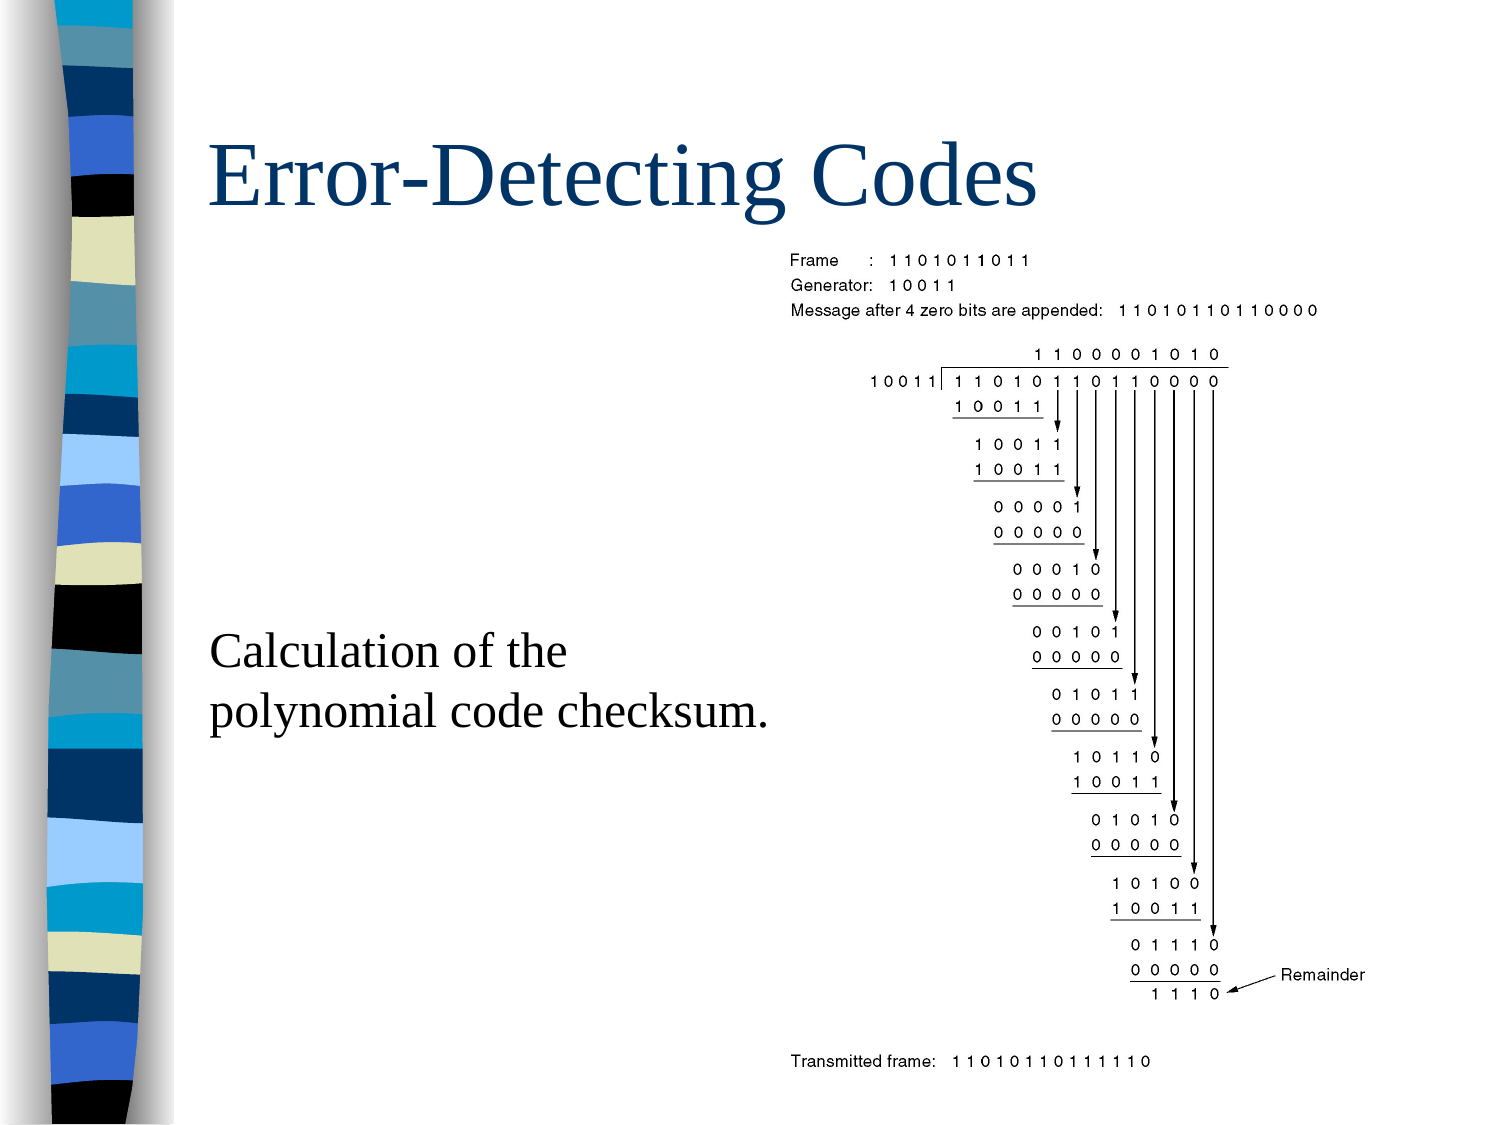

# Error-Detecting Codes
Calculation of the
polynomial code checksum.